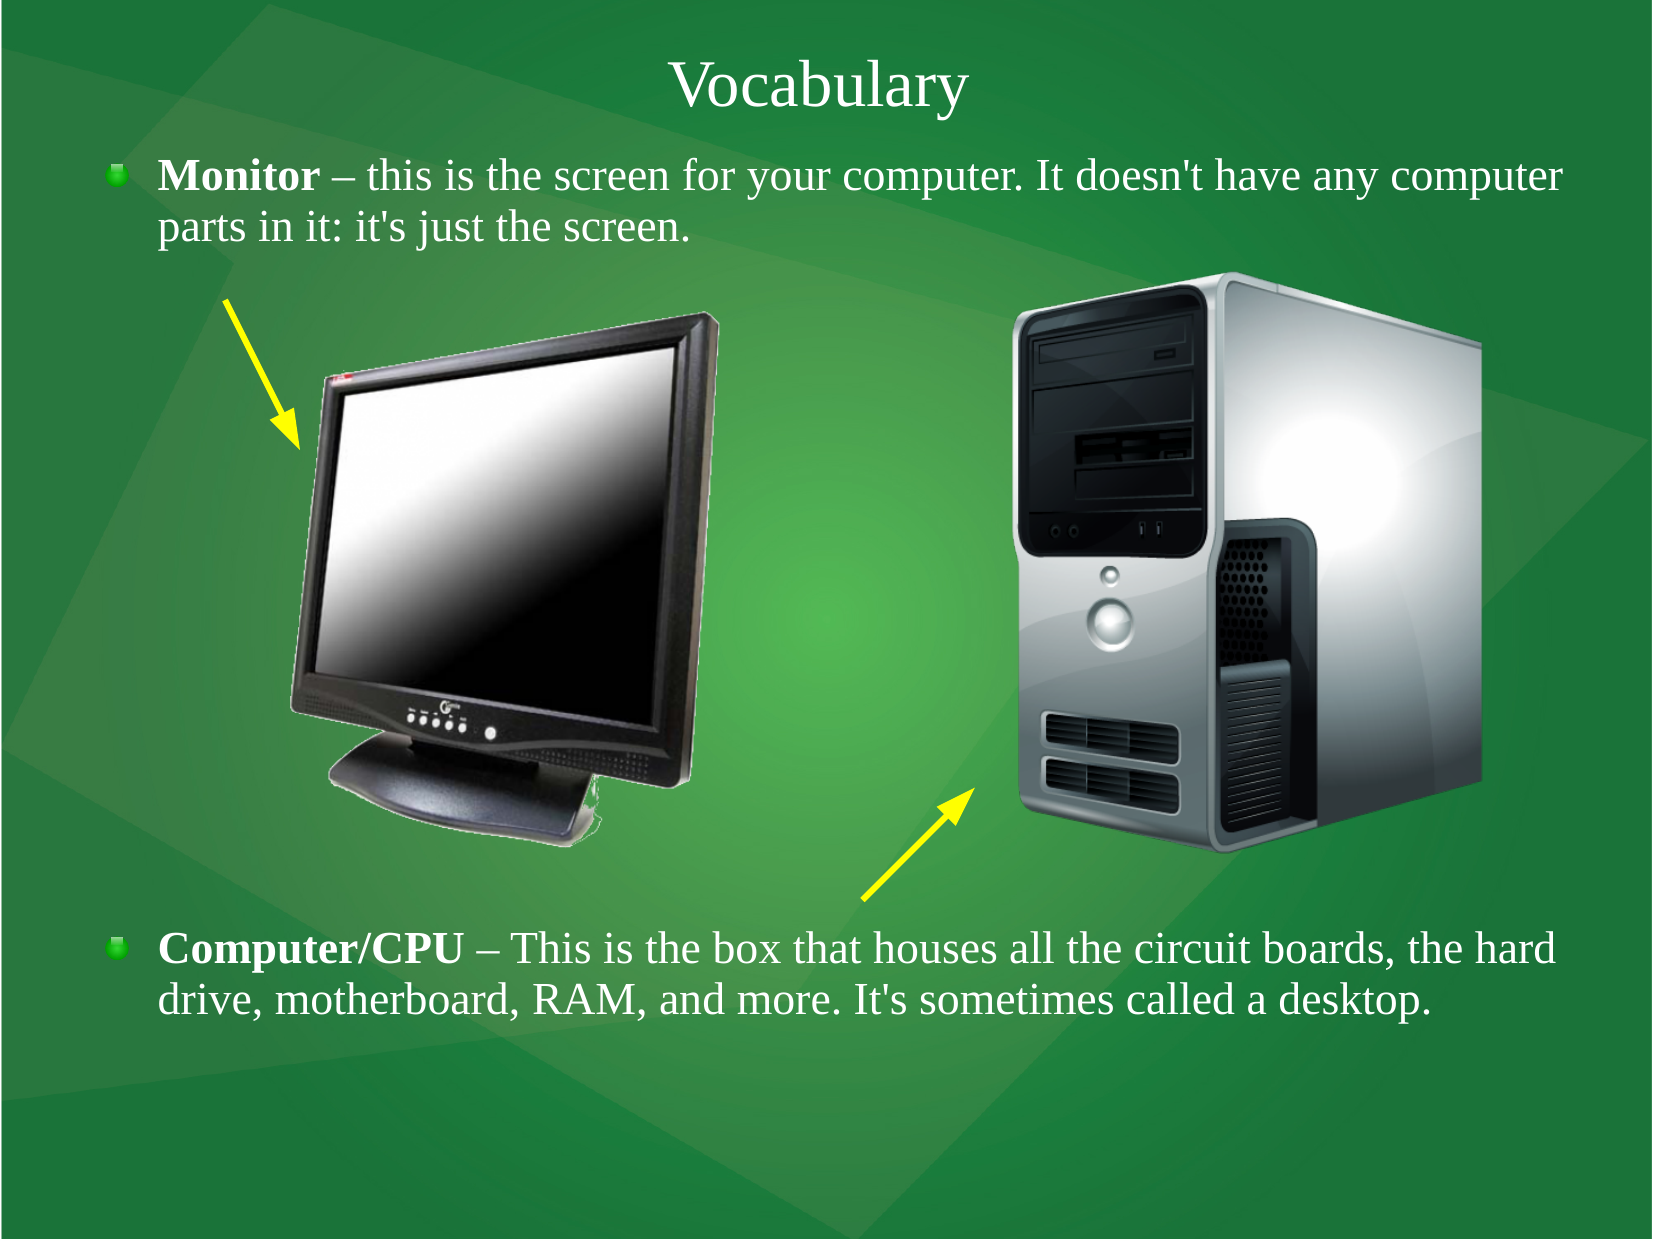

# Vocabulary
Monitor – this is the screen for your computer. It doesn't have any computer parts in it: it's just the screen.
Computer/CPU – This is the box that houses all the circuit boards, the hard drive, motherboard, RAM, and more. It's sometimes called a desktop.